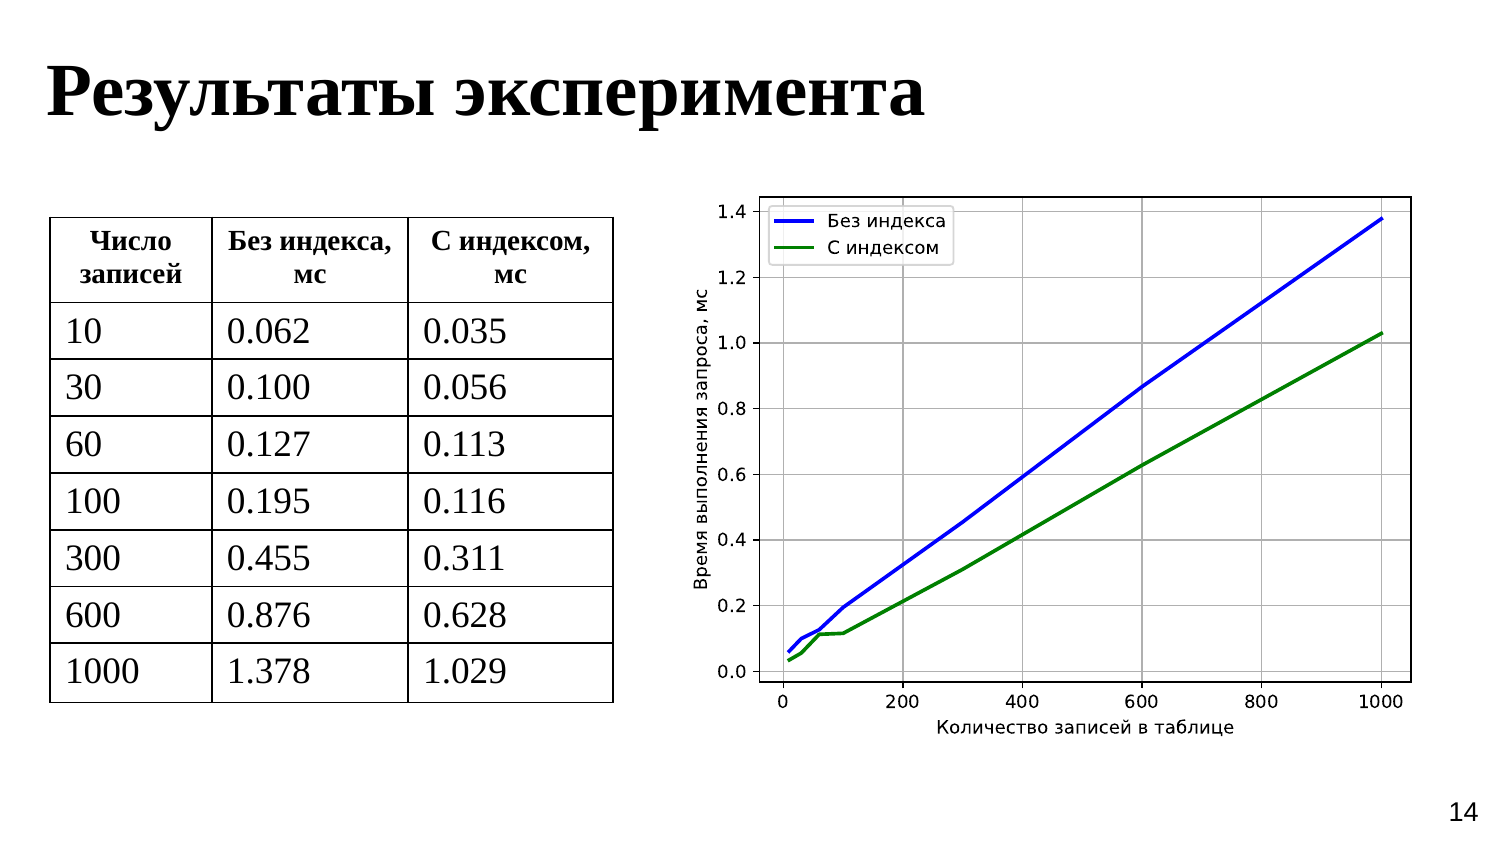

Результаты эксперимента
| Число записей | Без индекса, мс | С индексом, мс |
| --- | --- | --- |
| 10 | 0.062 | 0.035 |
| 30 | 0.100 | 0.056 |
| 60 | 0.127 | 0.113 |
| 100 | 0.195 | 0.116 |
| 300 | 0.455 | 0.311 |
| 600 | 0.876 | 0.628 |
| 1000 | 1.378 | 1.029 |